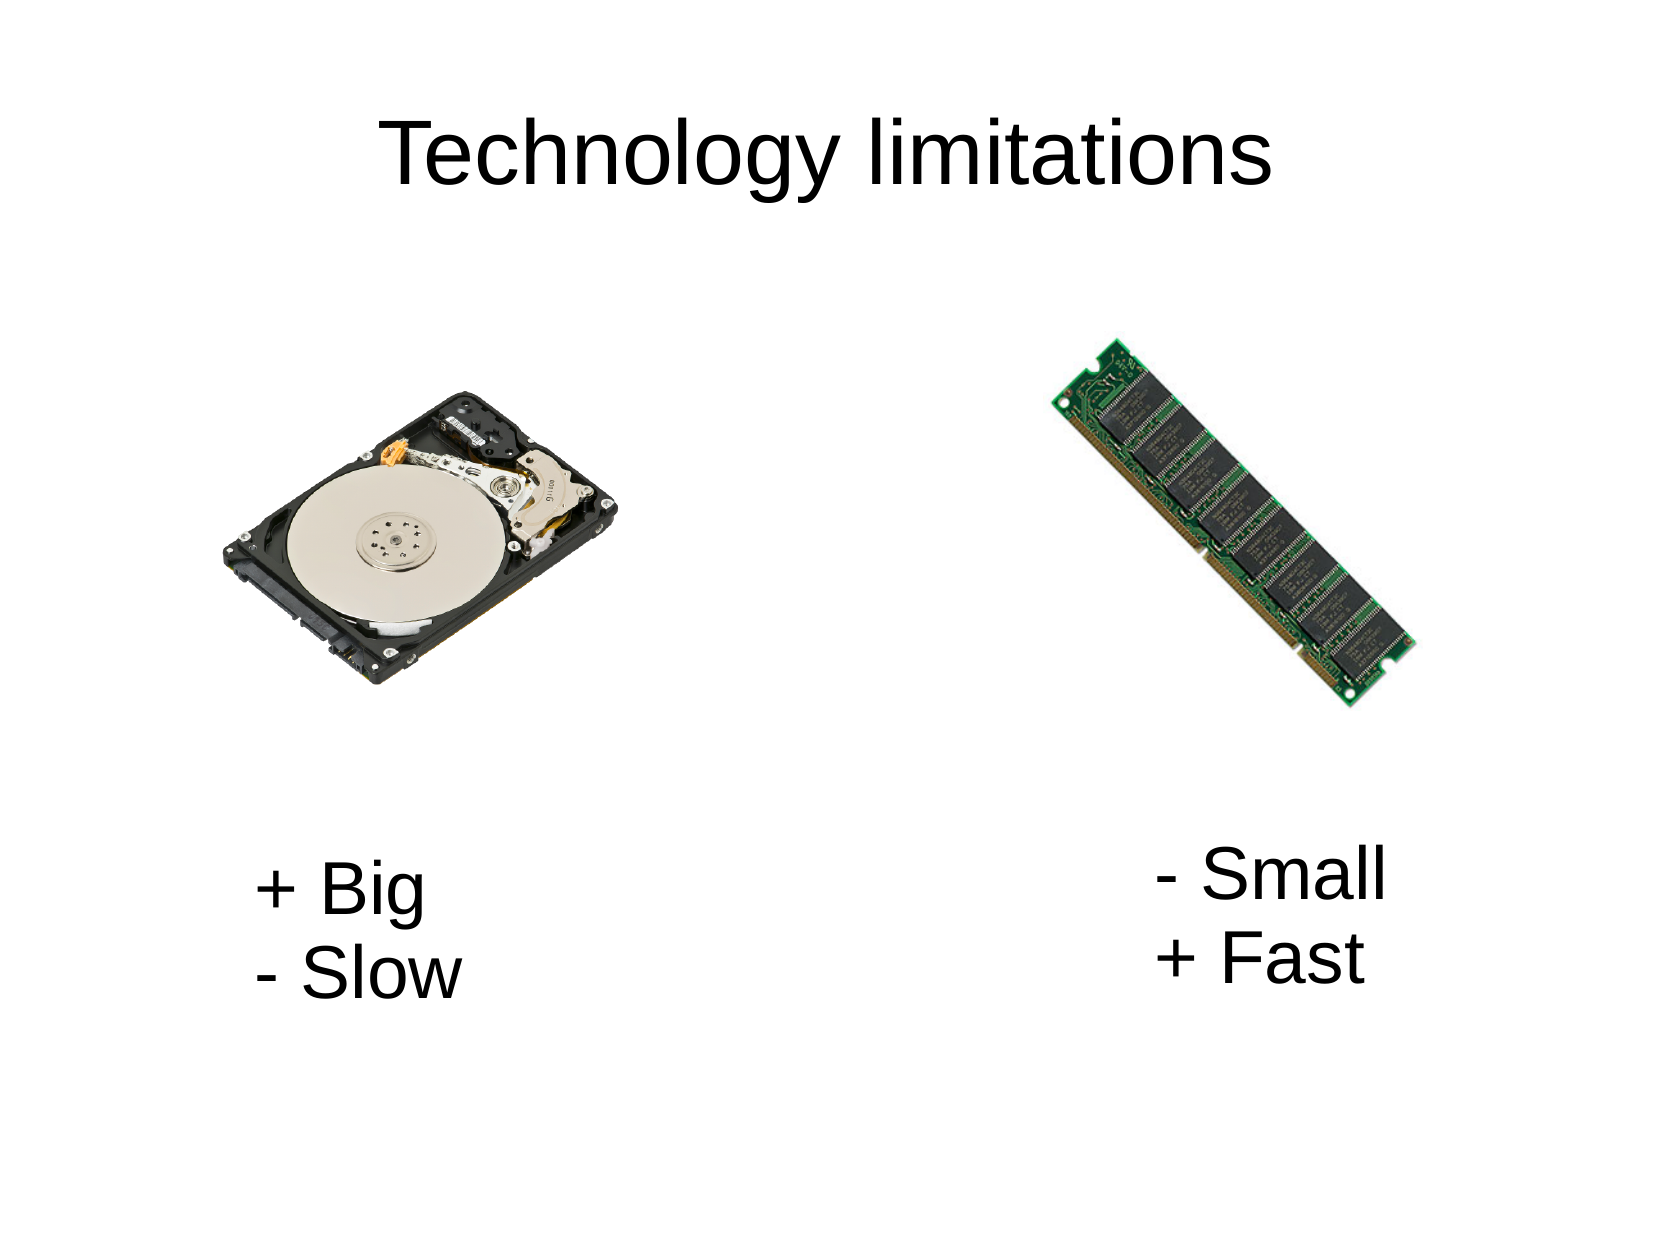

# Technology limitations
- Small
+ Fast
+ Big
- Slow